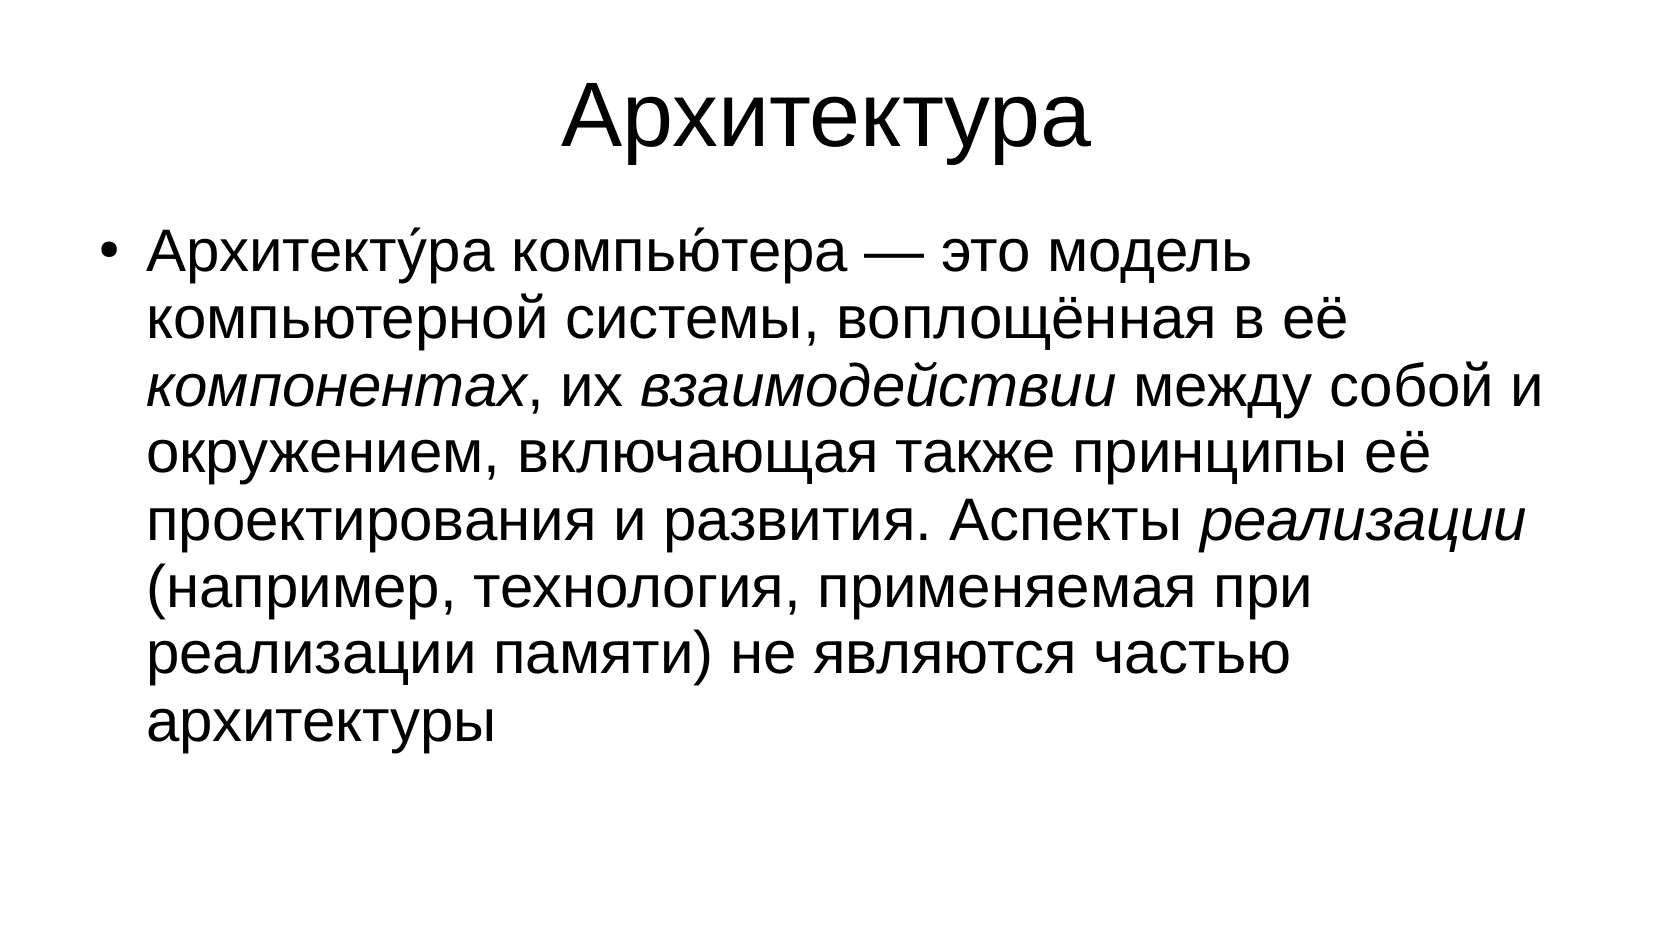

# Архитектура
Архитекту́ра компью́тера — это модель компьютерной системы, воплощённая в её компонентах, их взаимодействии между собой и окружением, включающая также принципы её проектирования и развития. Аспекты реализации (например, технология, применяемая при реализации памяти) не являются частью архитектуры